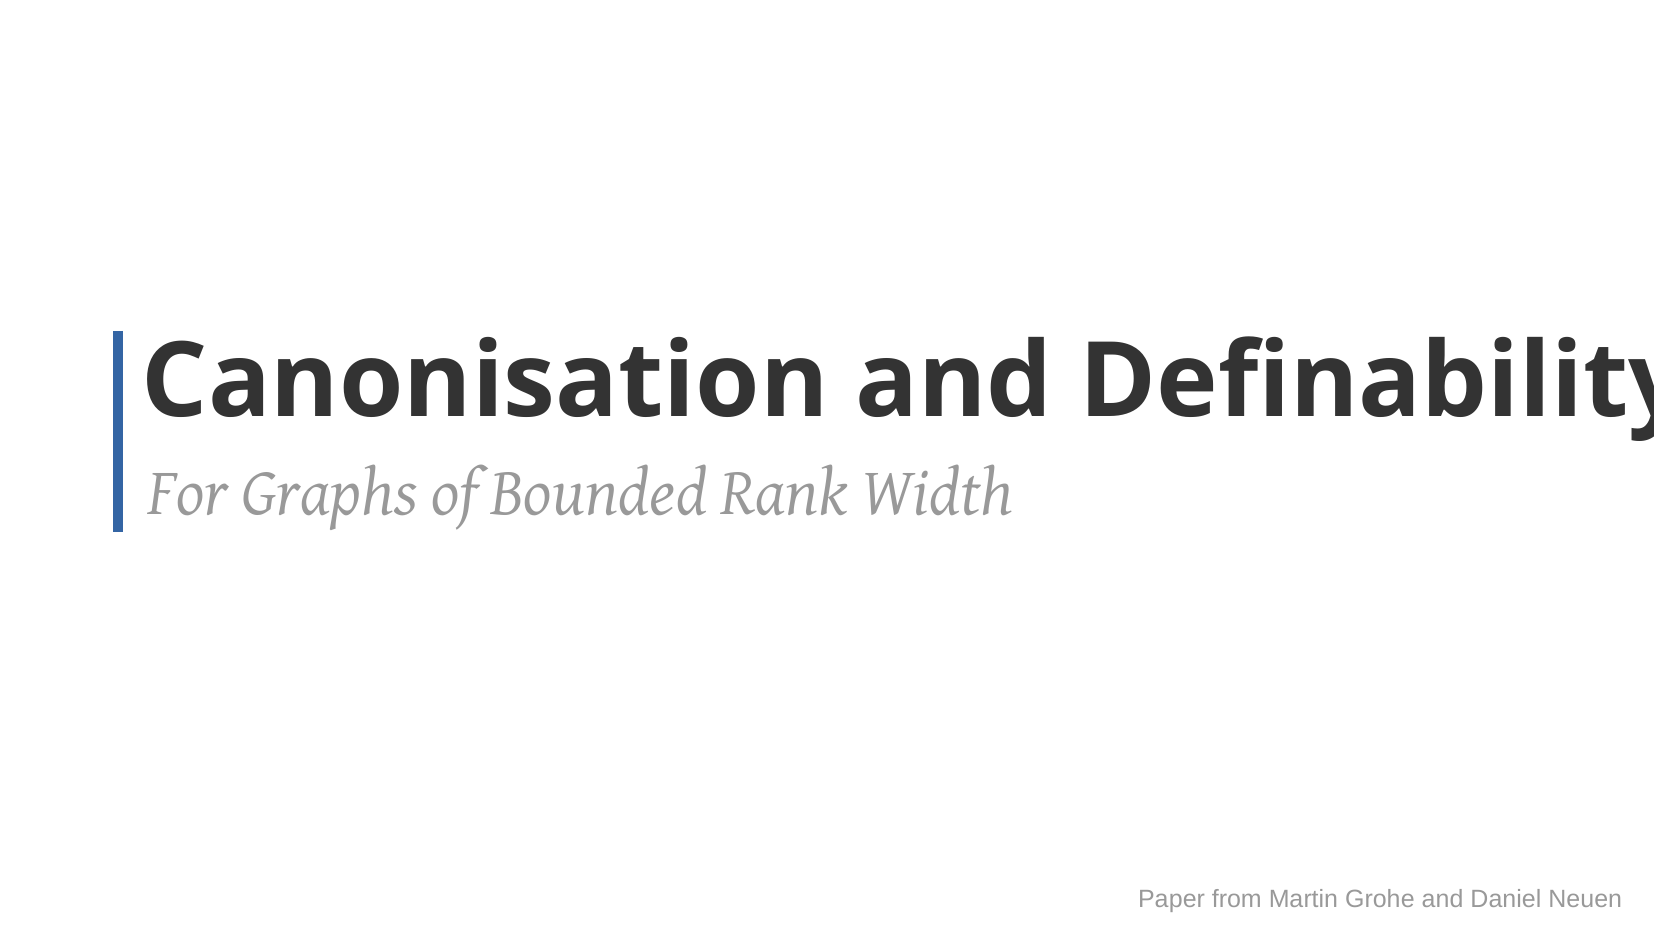

# Canonisation and Definability
For Graphs of Bounded Rank Width
Paper from Martin Grohe and Daniel Neuen